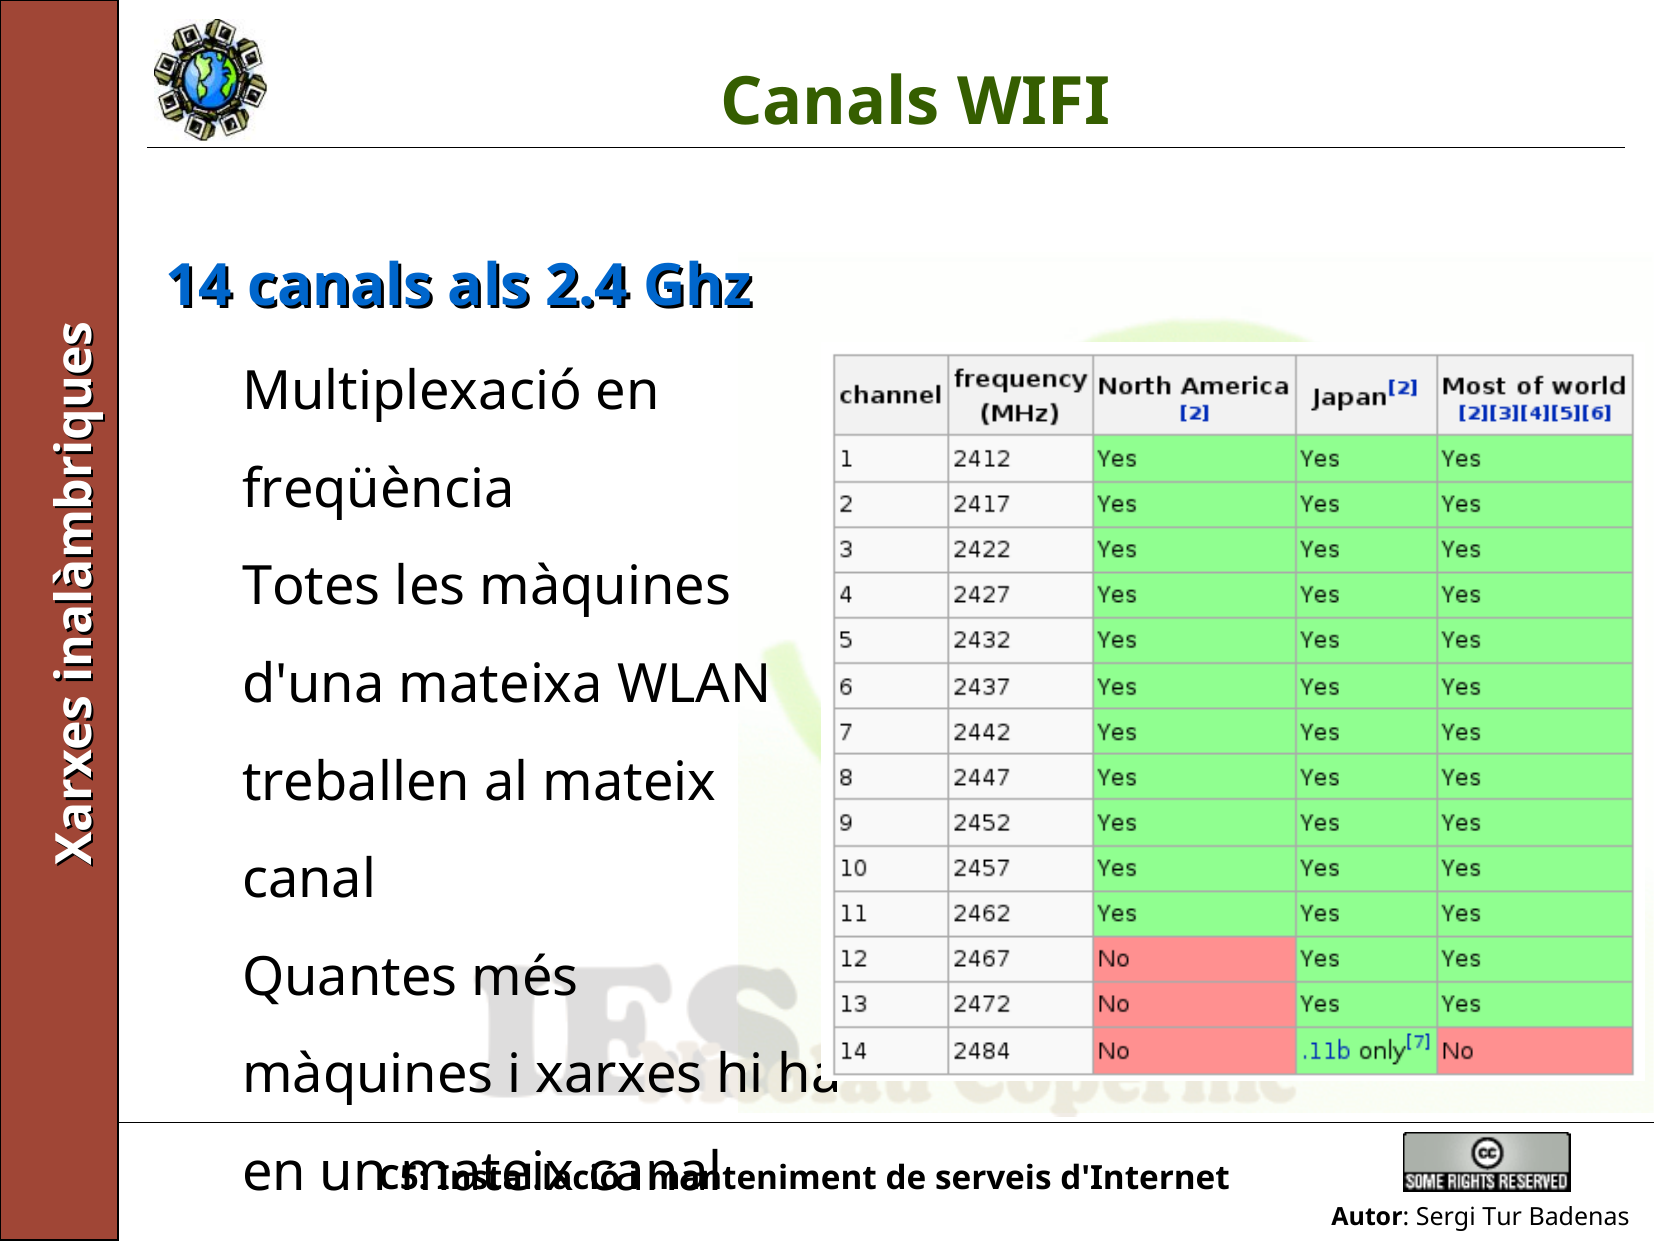

# Canals WIFI
14 canals als 2.4 Ghz
Multiplexació en
freqüència
Totes les màquines
d'una mateixa WLAN
treballen al mateix
canal
Quantes més
màquines i xarxes hi ha
en un mateix canal
pitjor.